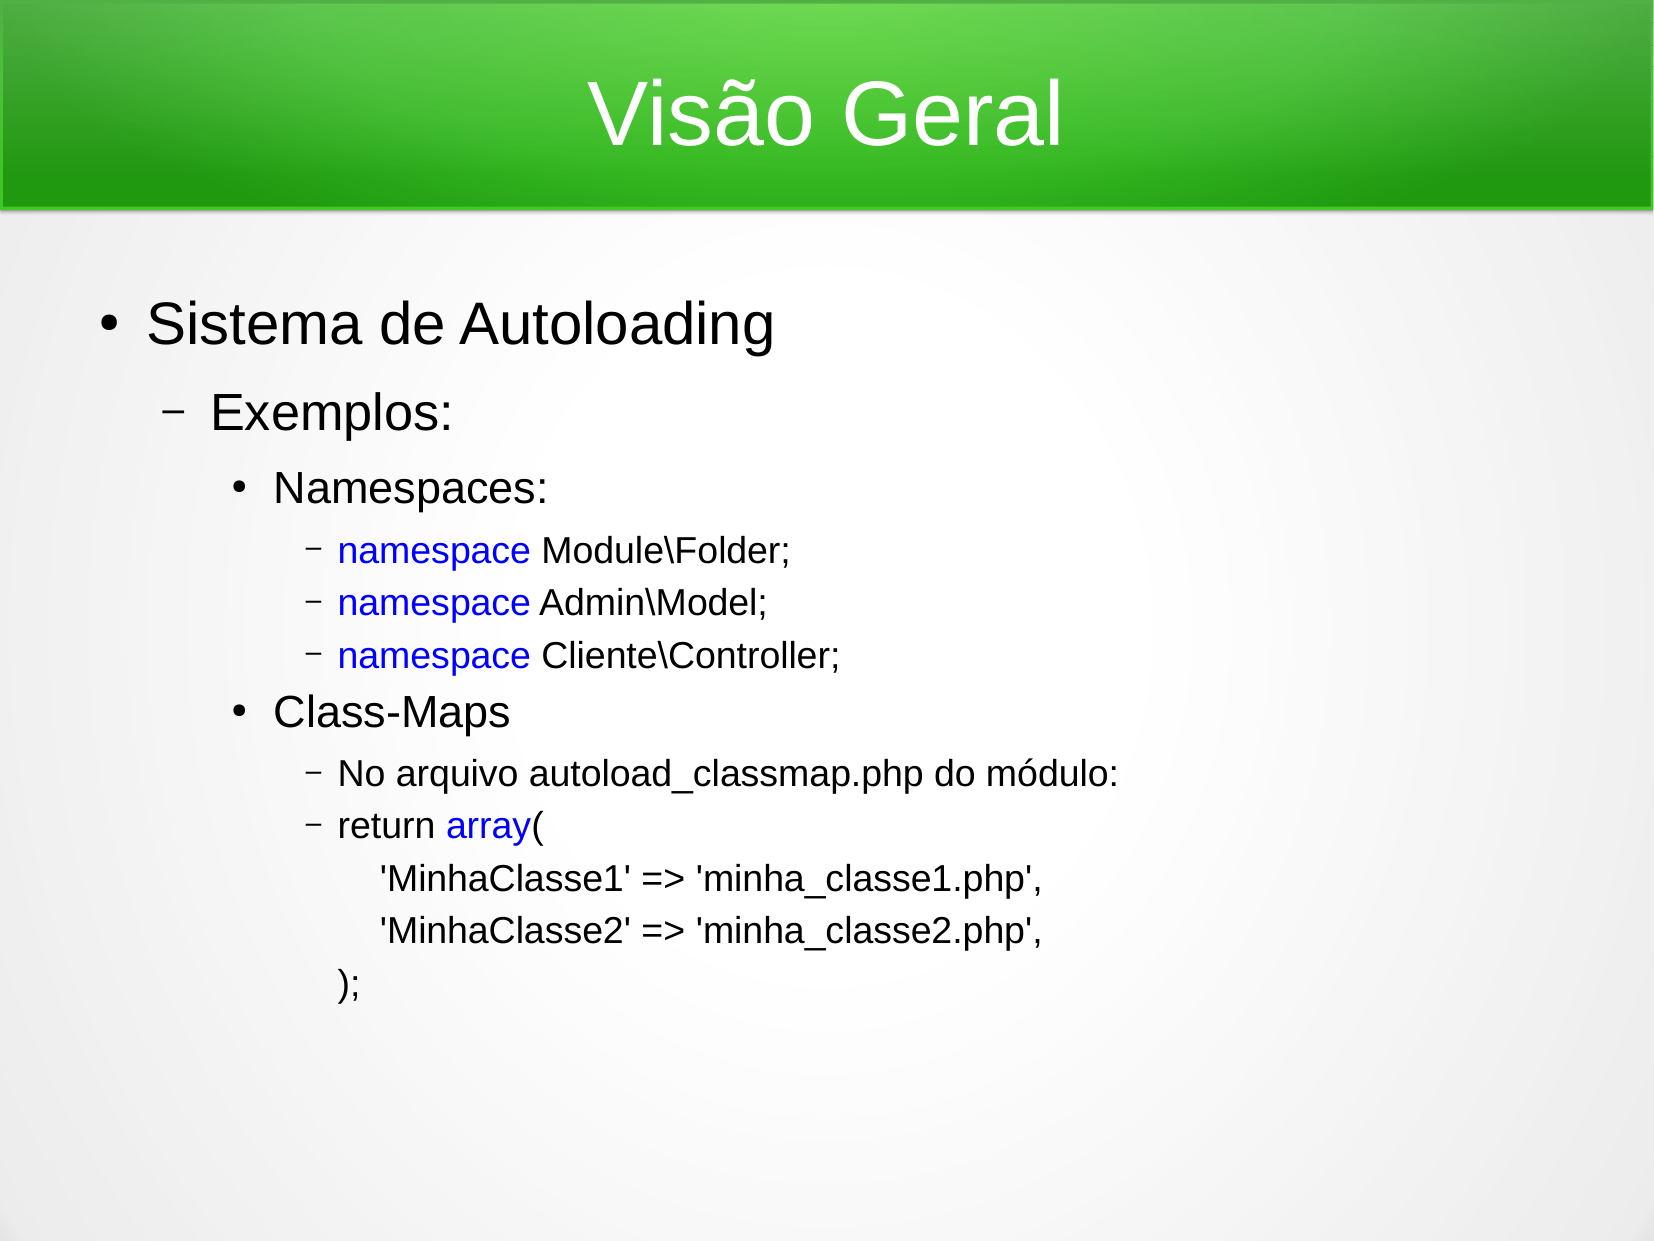

# Visão Geral
Sistema de Autoloading
Exemplos:
Namespaces:
namespace Module\Folder;
namespace Admin\Model;
namespace Cliente\Controller;
Class-Maps
No arquivo autoload_classmap.php do módulo:
return array(
 'MinhaClasse1' => 'minha_classe1.php',
 'MinhaClasse2' => 'minha_classe2.php',
);